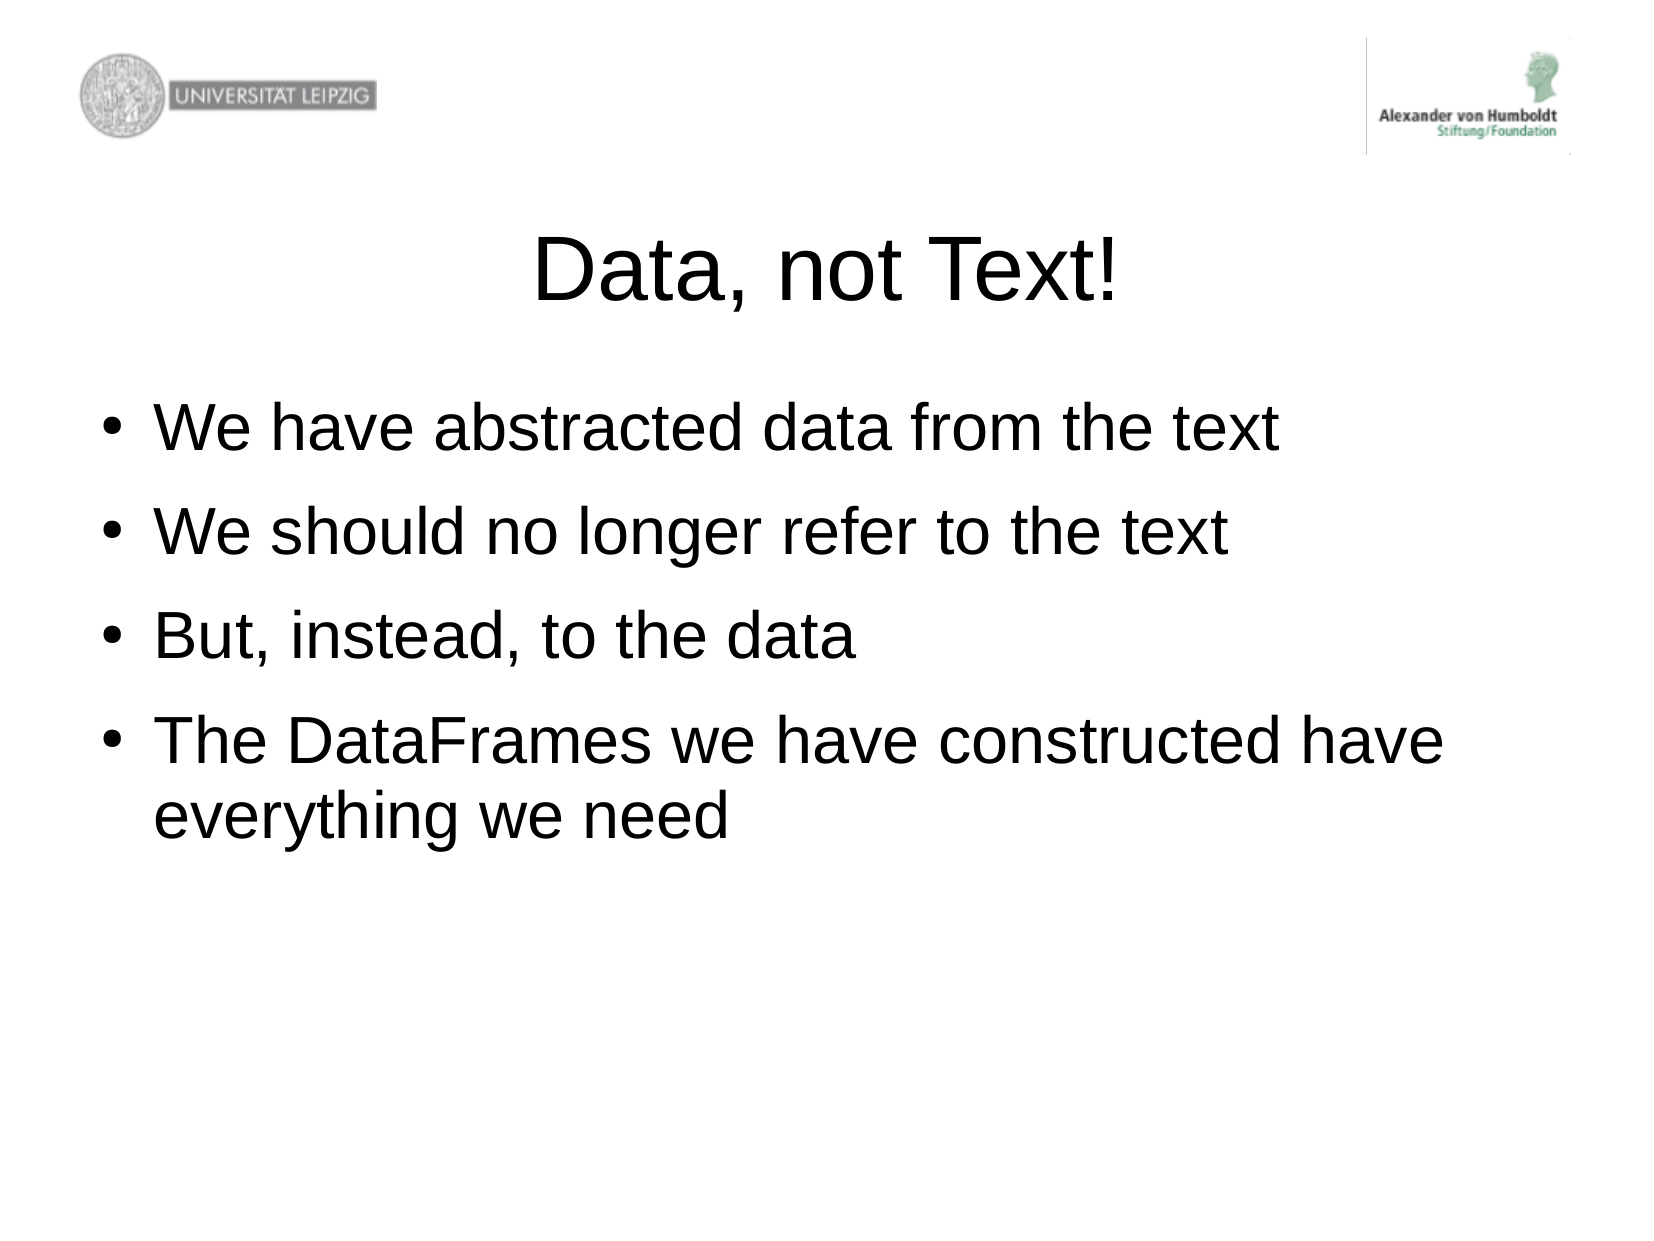

# Data, not Text!
We have abstracted data from the text
We should no longer refer to the text
But, instead, to the data
The DataFrames we have constructed have everything we need